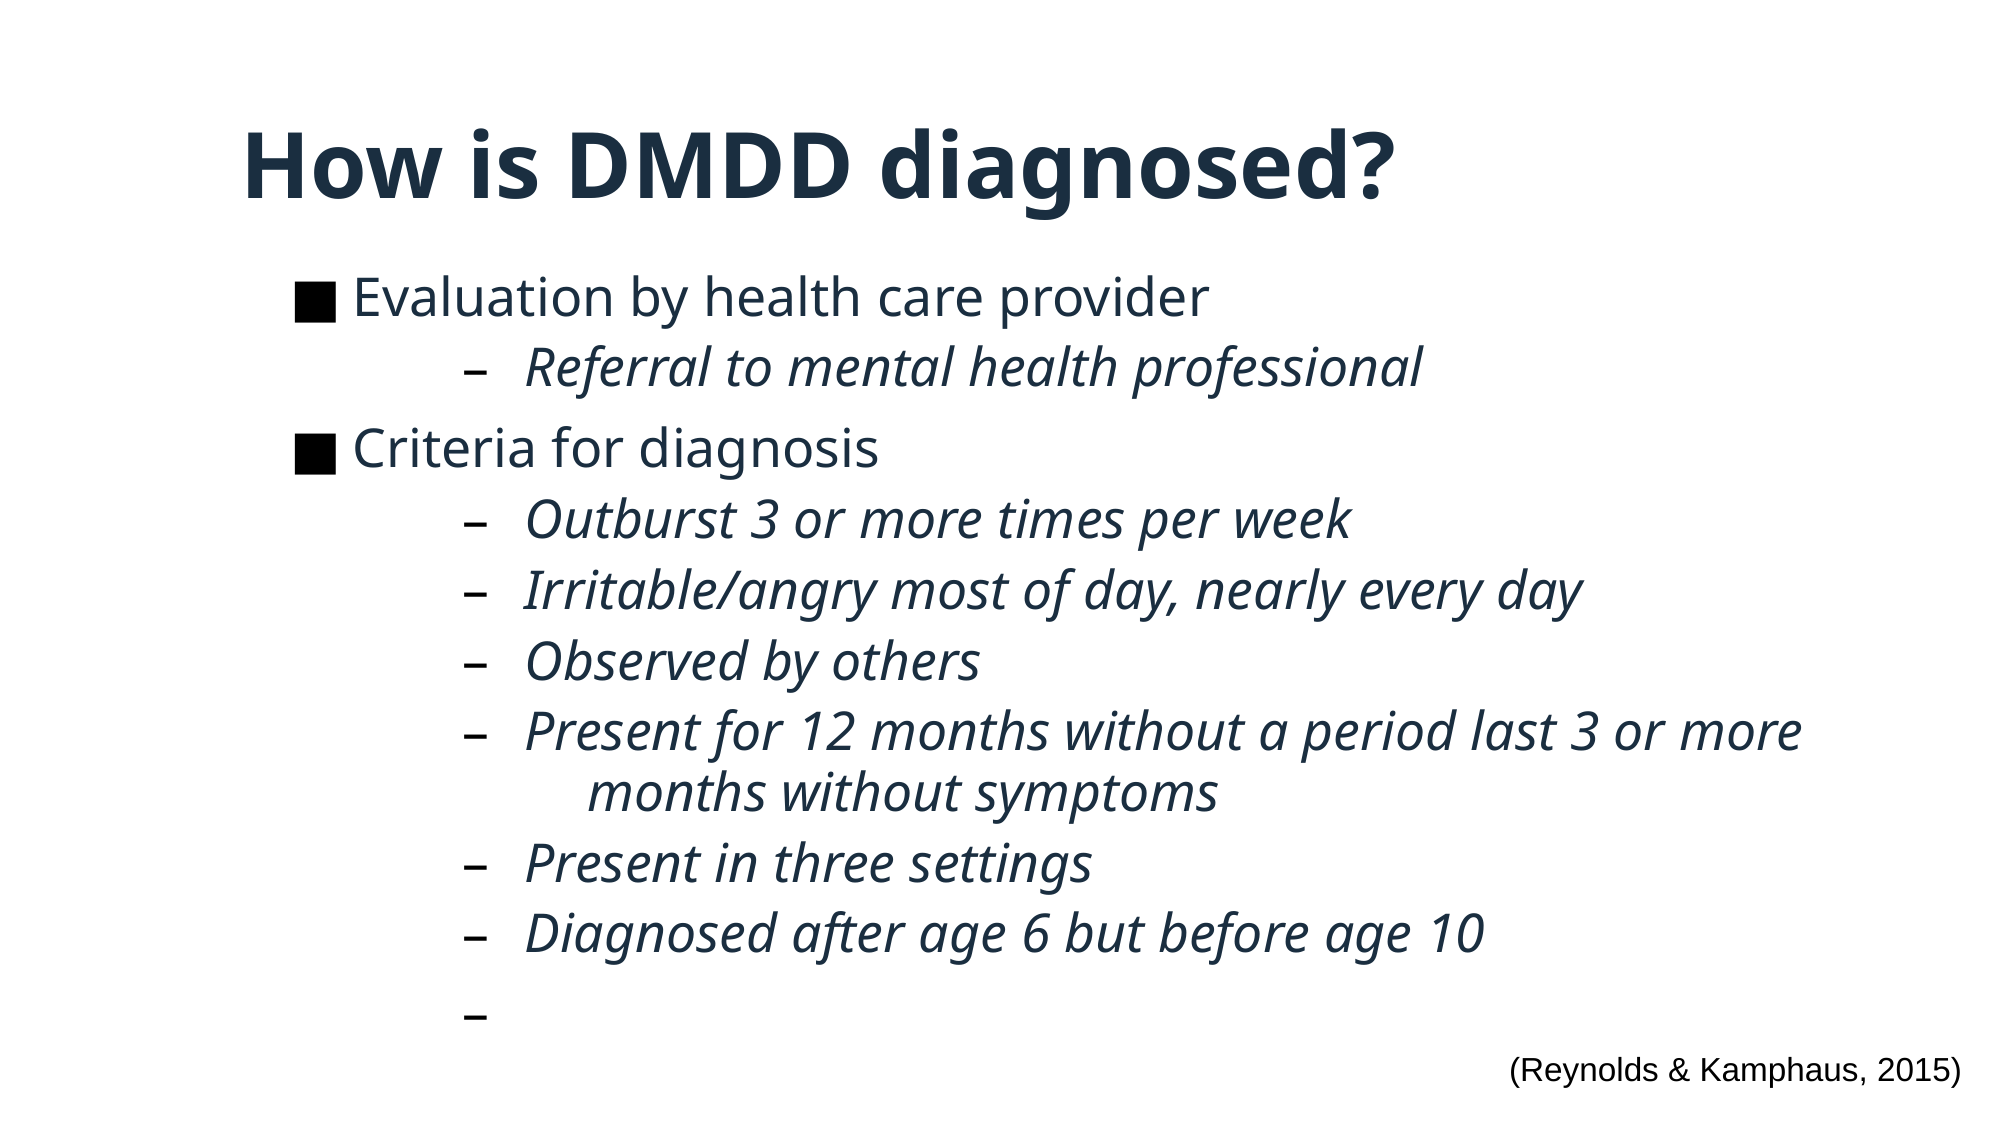

# How is DMDD diagnosed?
Evaluation by health care provider
Referral to mental health professional
Criteria for diagnosis
Outburst 3 or more times per week
Irritable/angry most of day, nearly every day
Observed by others
Present for 12 months without a period last 3 or more months without symptoms
Present in three settings
Diagnosed after age 6 but before age 10
(Reynolds & Kamphaus, 2015)